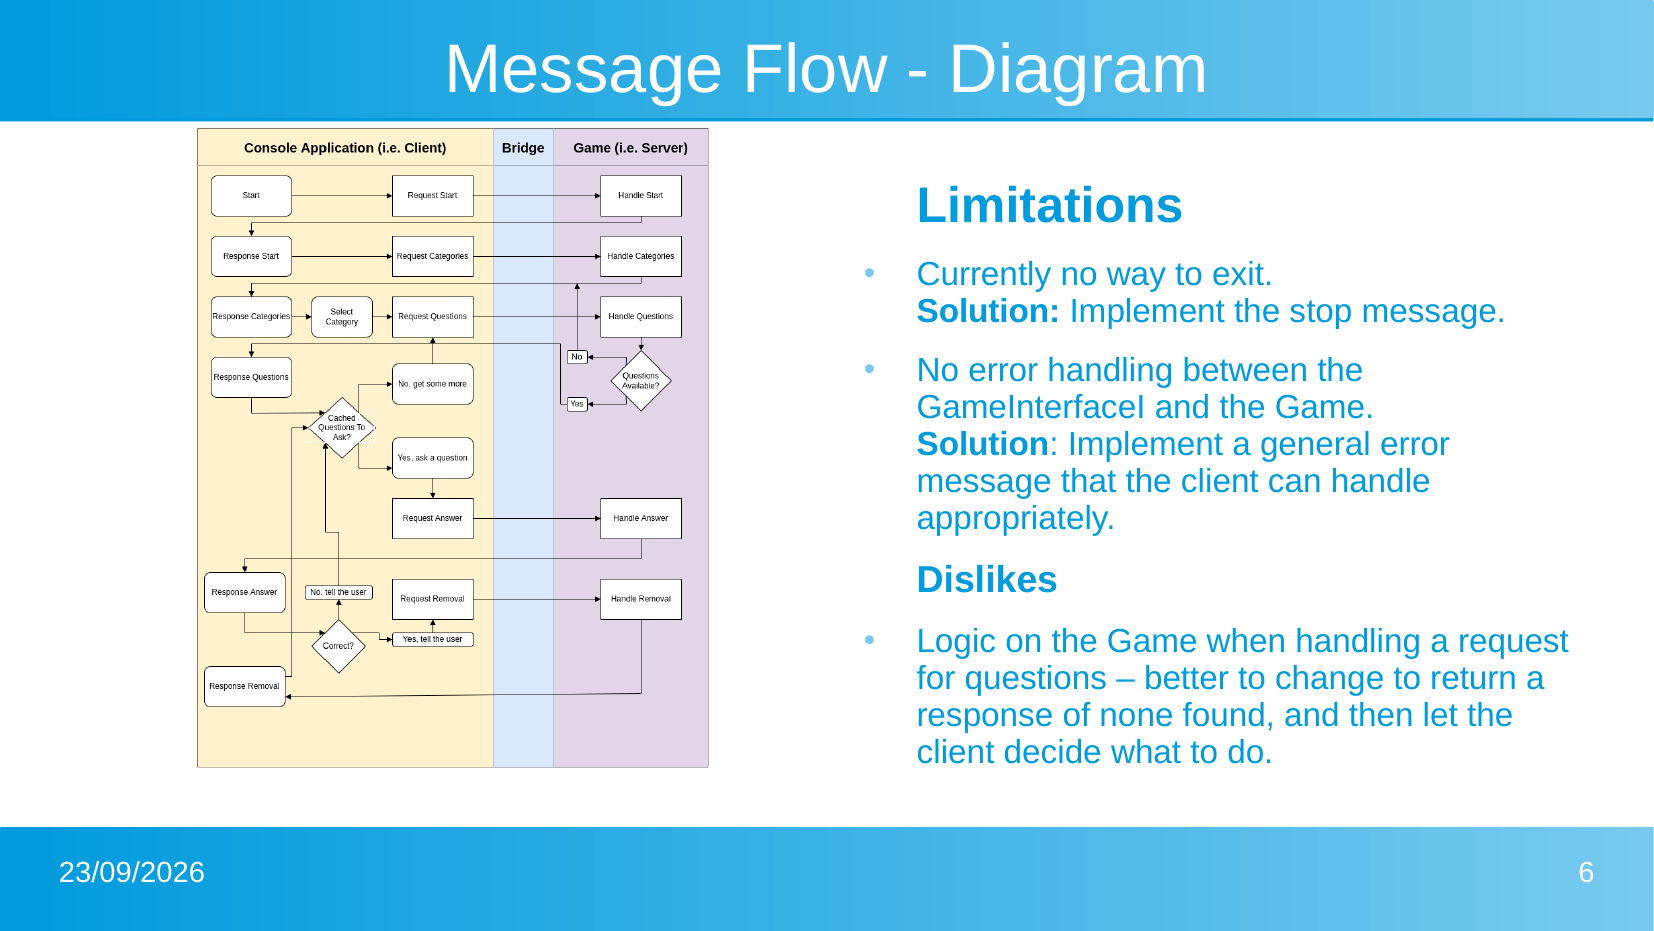

# Message Flow - Diagram
Limitations
Currently no way to exit.
Solution: Implement the stop message.
No error handling between the GameInterfaceI and the Game.
Solution: Implement a general error message that the client can handle appropriately.
Dislikes
Logic on the Game when handling a request for questions – better to change to return a response of none found, and then let the client decide what to do.
6